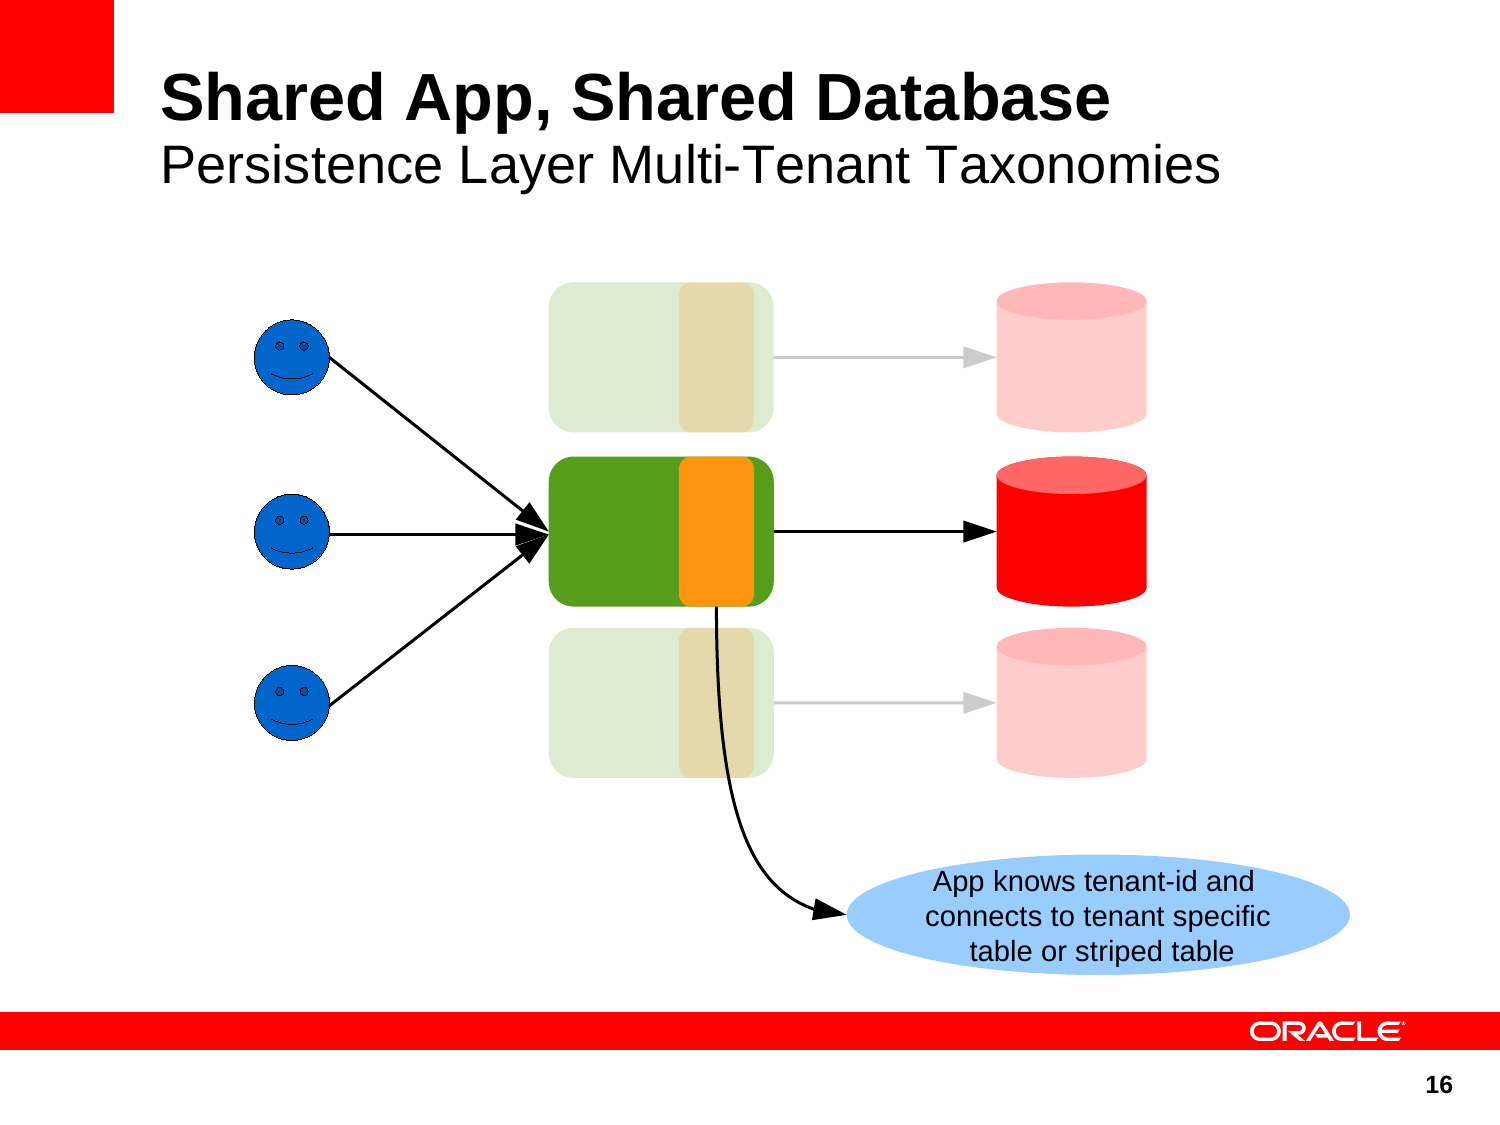

# Shared App, Shared Database Persistence Layer Multi-Tenant Taxonomies
App knows tenant-id and
connects to tenant specific
 table or striped table